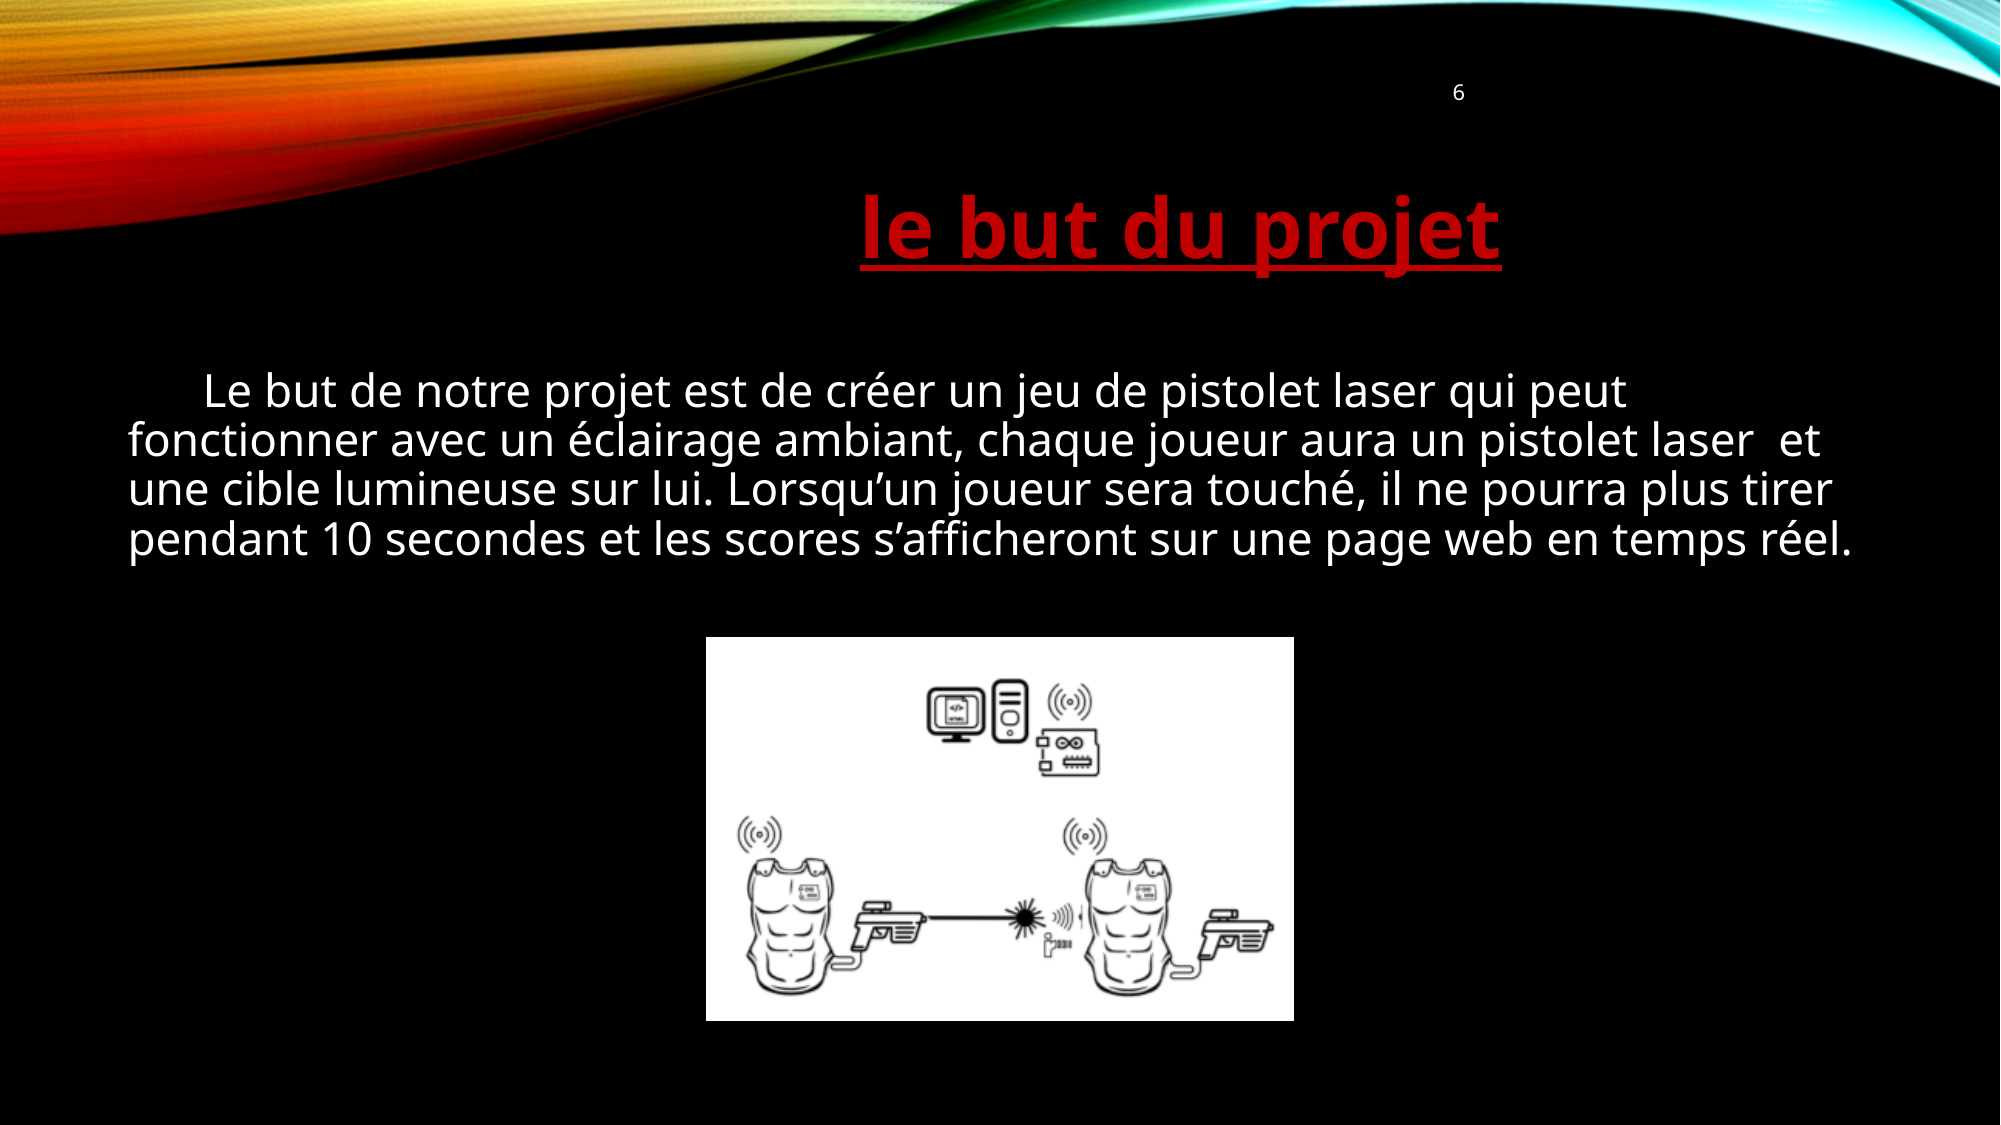

# le but du projet
	Le but de notre projet est de créer un jeu de pistolet laser qui peut fonctionner avec un éclairage ambiant, chaque joueur aura un pistolet laser et une cible lumineuse sur lui. Lorsqu’un joueur sera touché, il ne pourra plus tirer pendant 10 secondes et les scores s’afficheront sur une page web en temps réel.